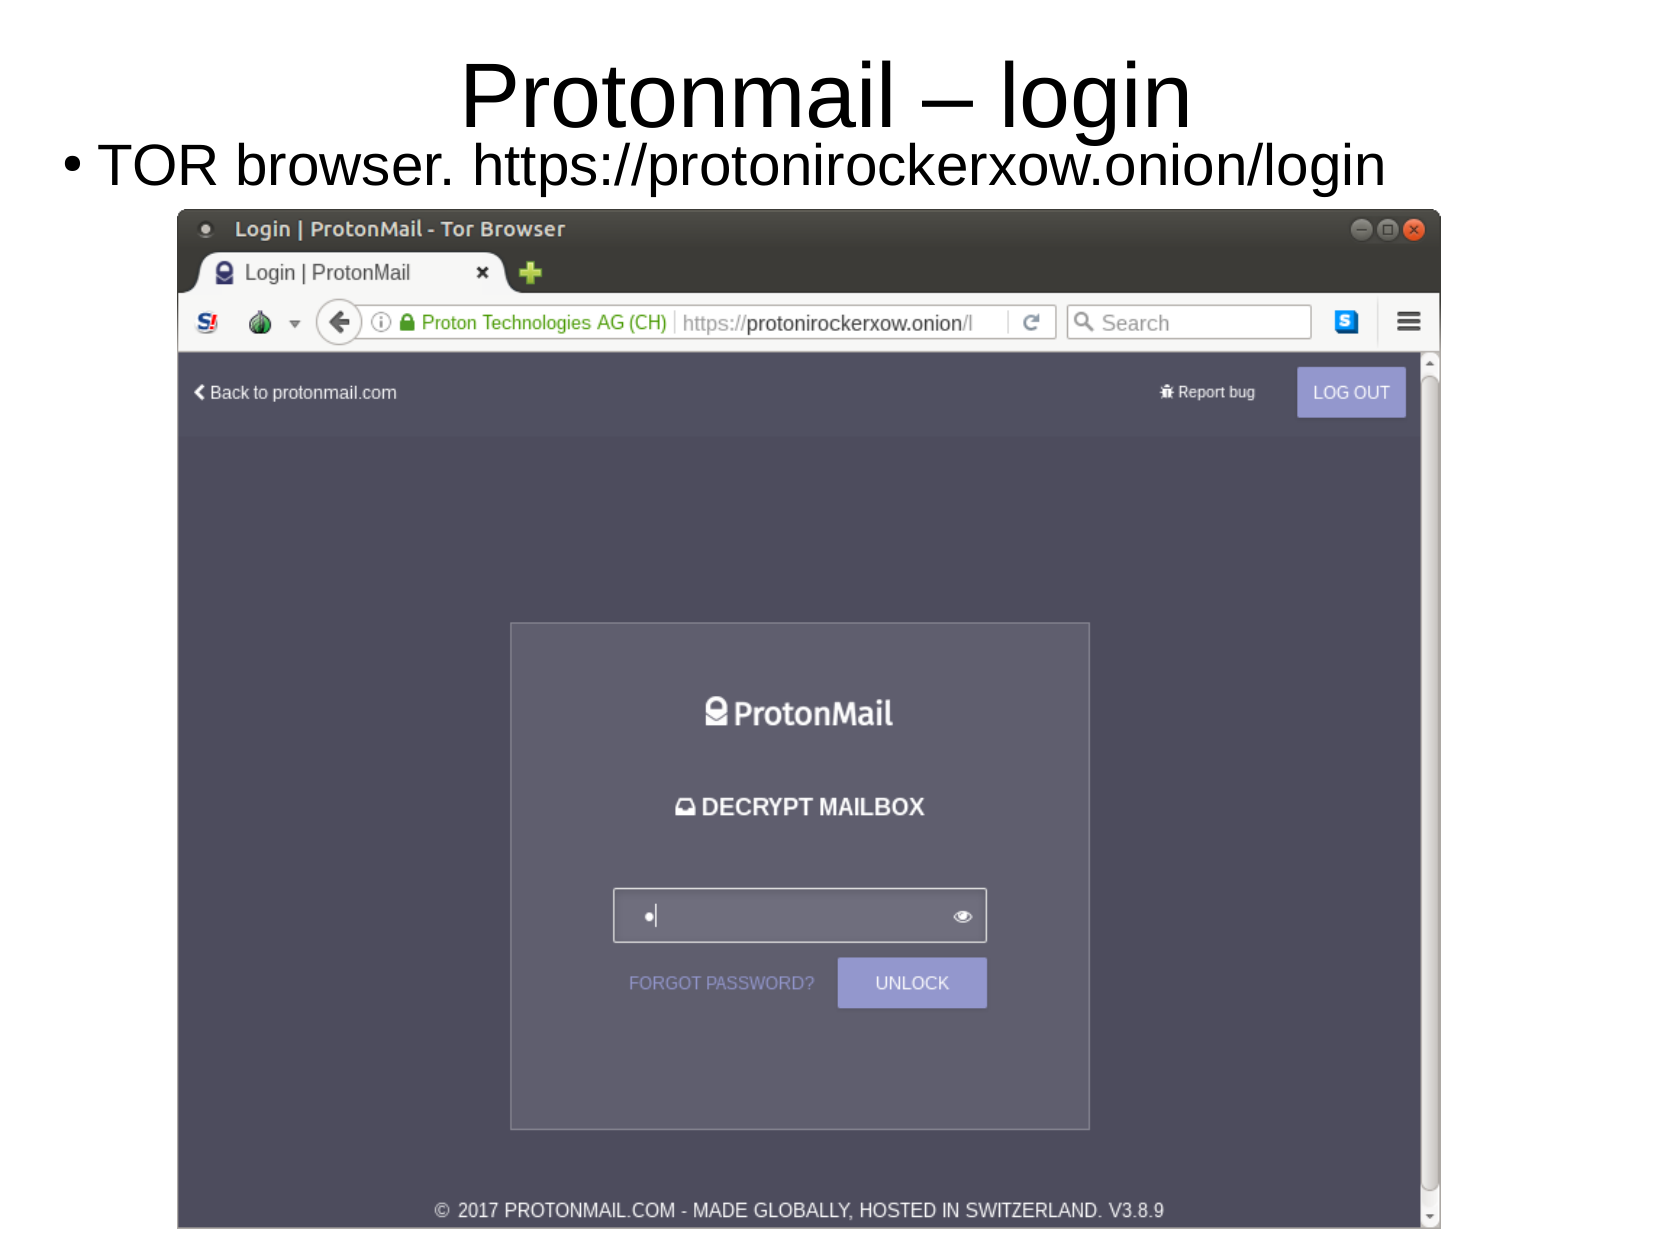

# Protonmail – login
TOR browser. https://protonirockerxow.onion/login